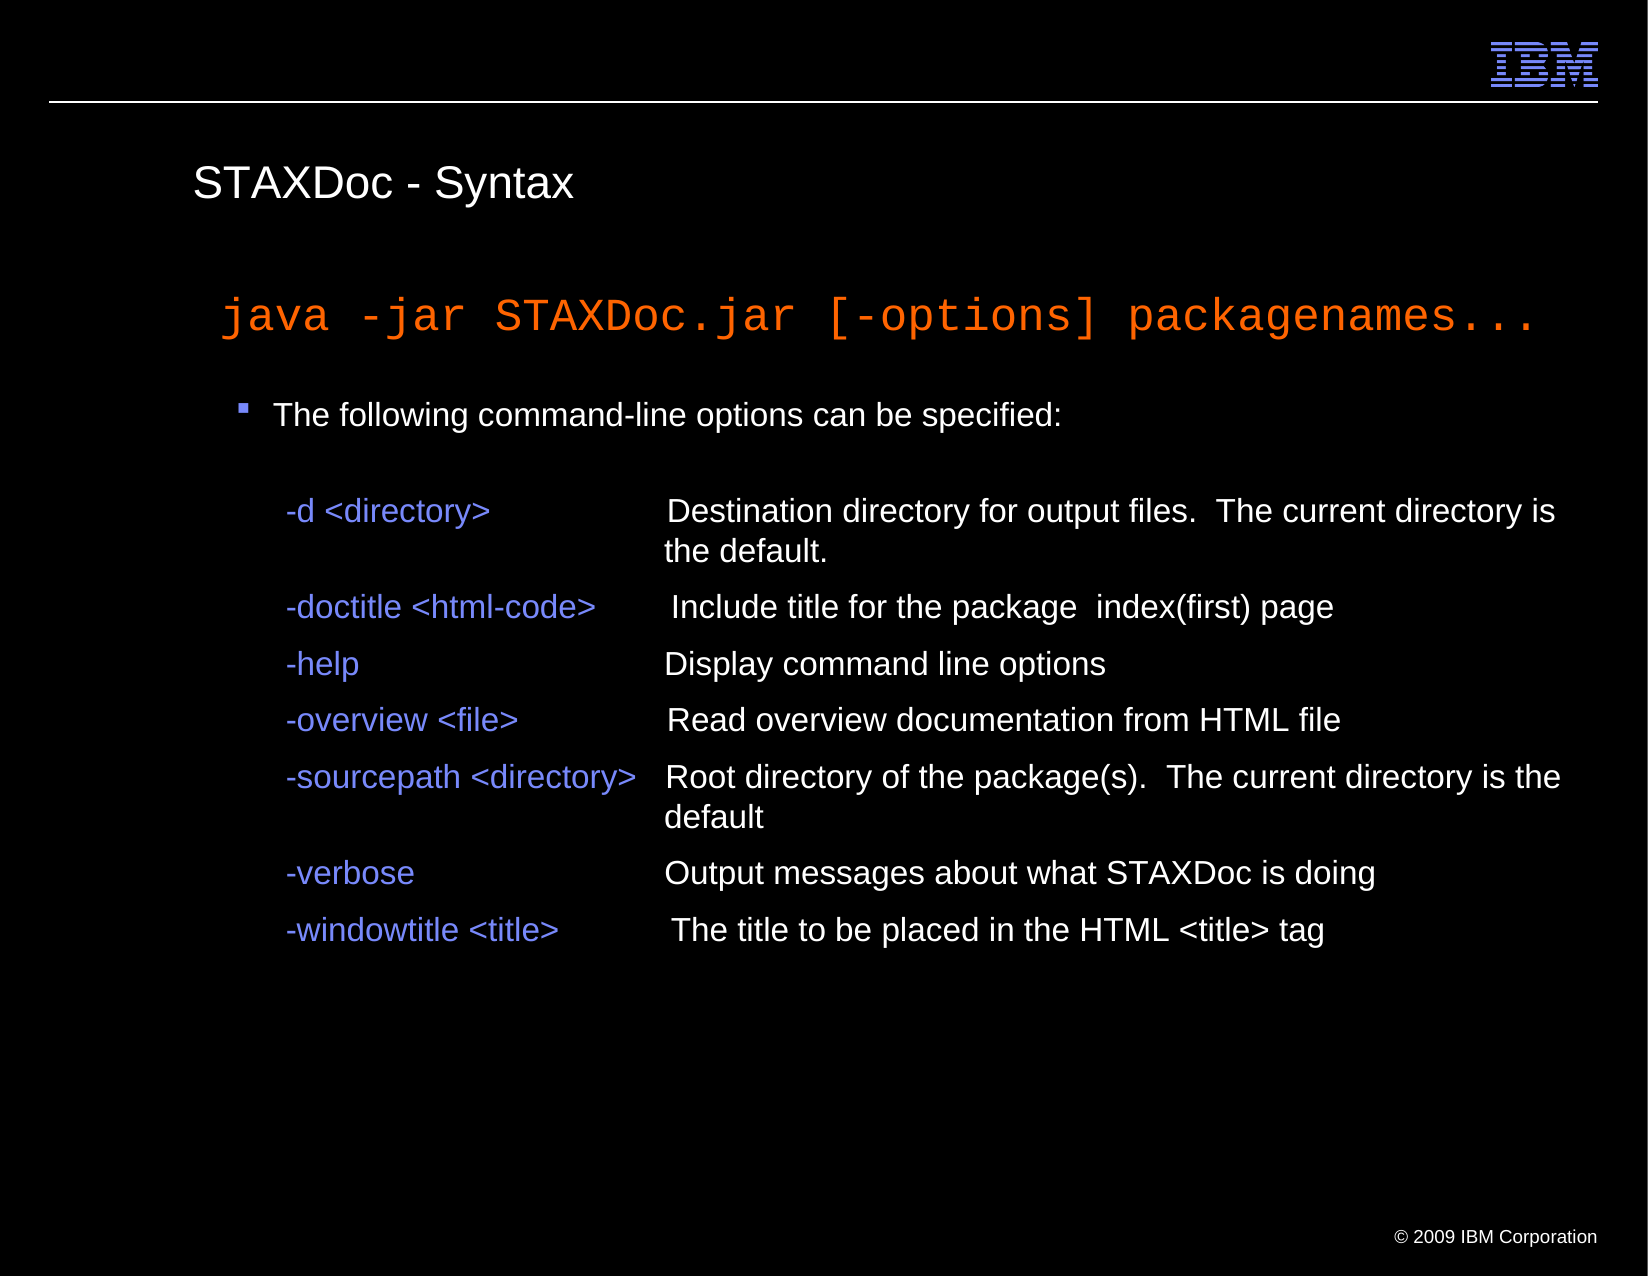

# STAXDoc - Syntax
java -jar STAXDoc.jar [-options] packagenames...
The following command-line options can be specified:
-d <directory> Destination directory for output files. The current directory is
 the default.
-doctitle <html-code> Include title for the package index(first) page
-help Display command line options
-overview <file> Read overview documentation from HTML file
-sourcepath <directory> Root directory of the package(s). The current directory is the
 default
-verbose Output messages about what STAXDoc is doing
-windowtitle <title> The title to be placed in the HTML <title> tag